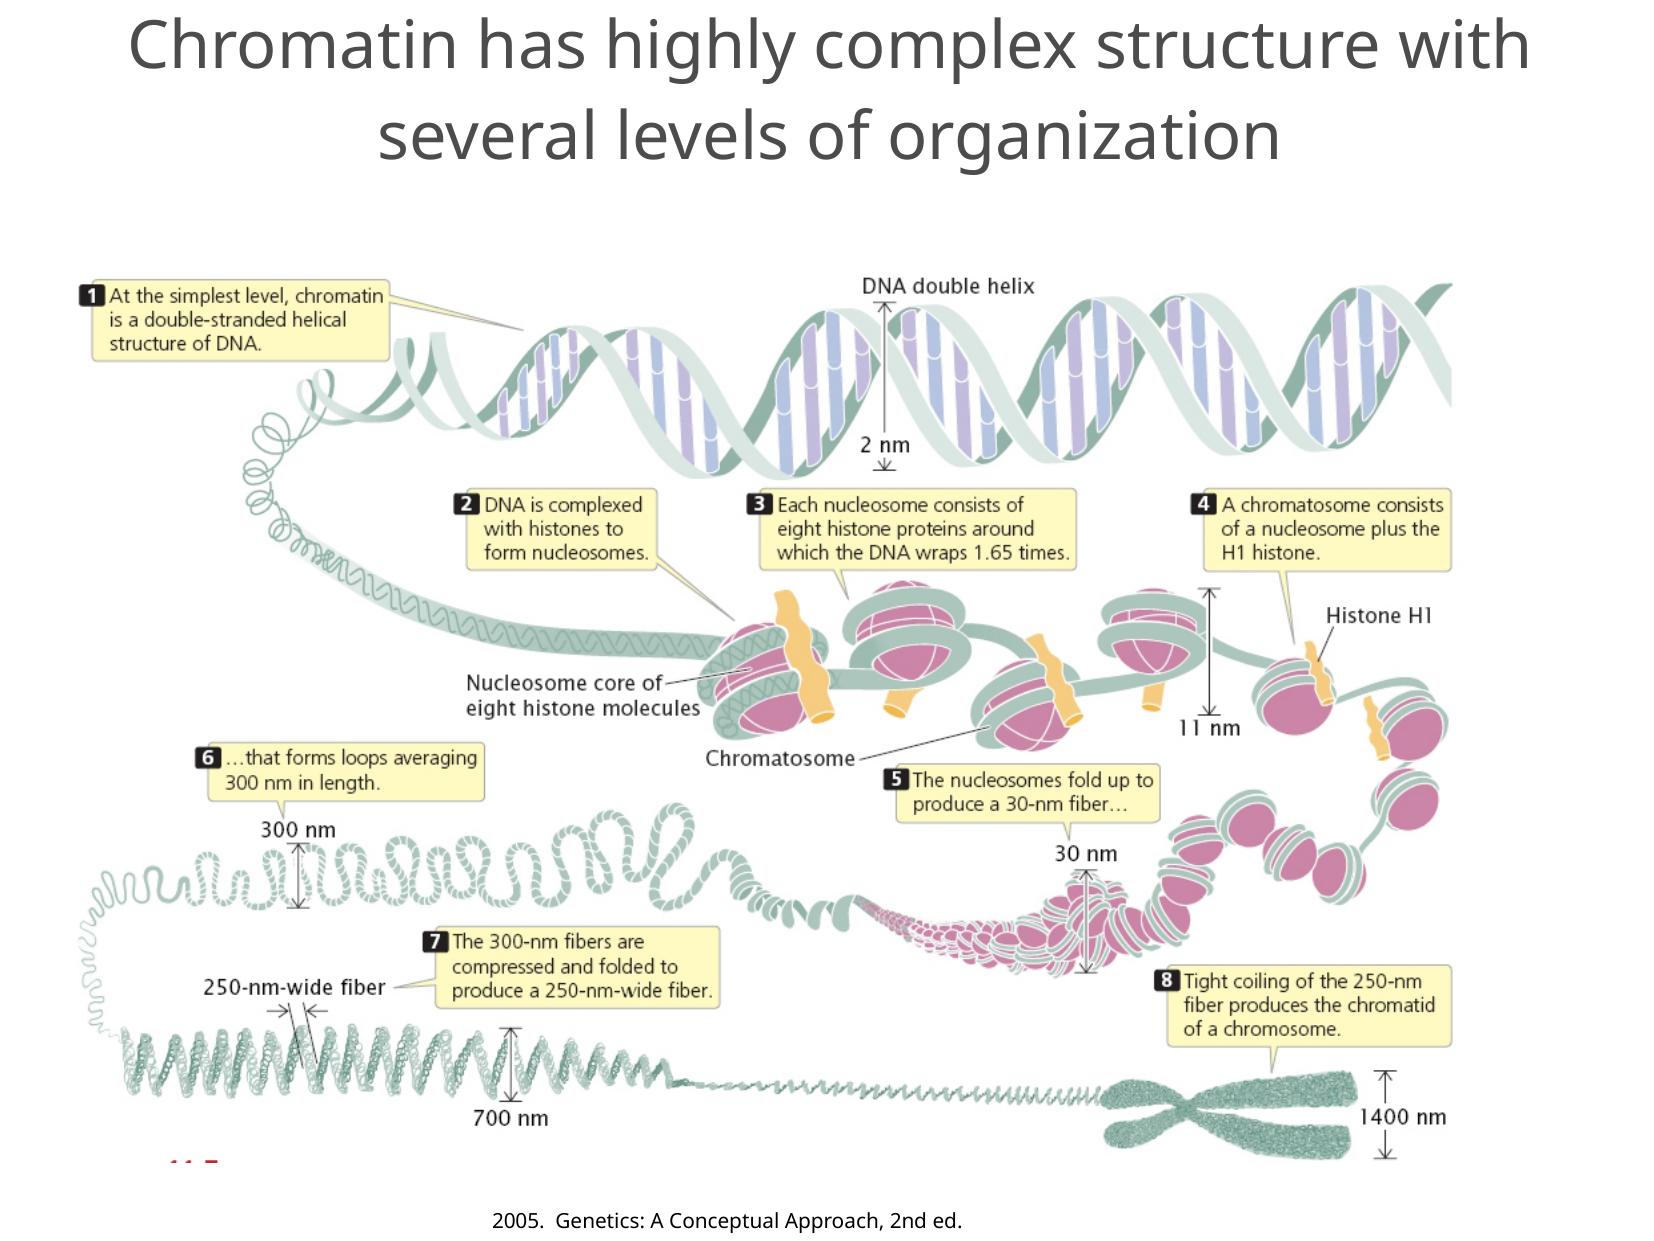

# Chromatin has highly complex structure with several levels of organization
2005.  Genetics: A Conceptual Approach, 2nd ed.